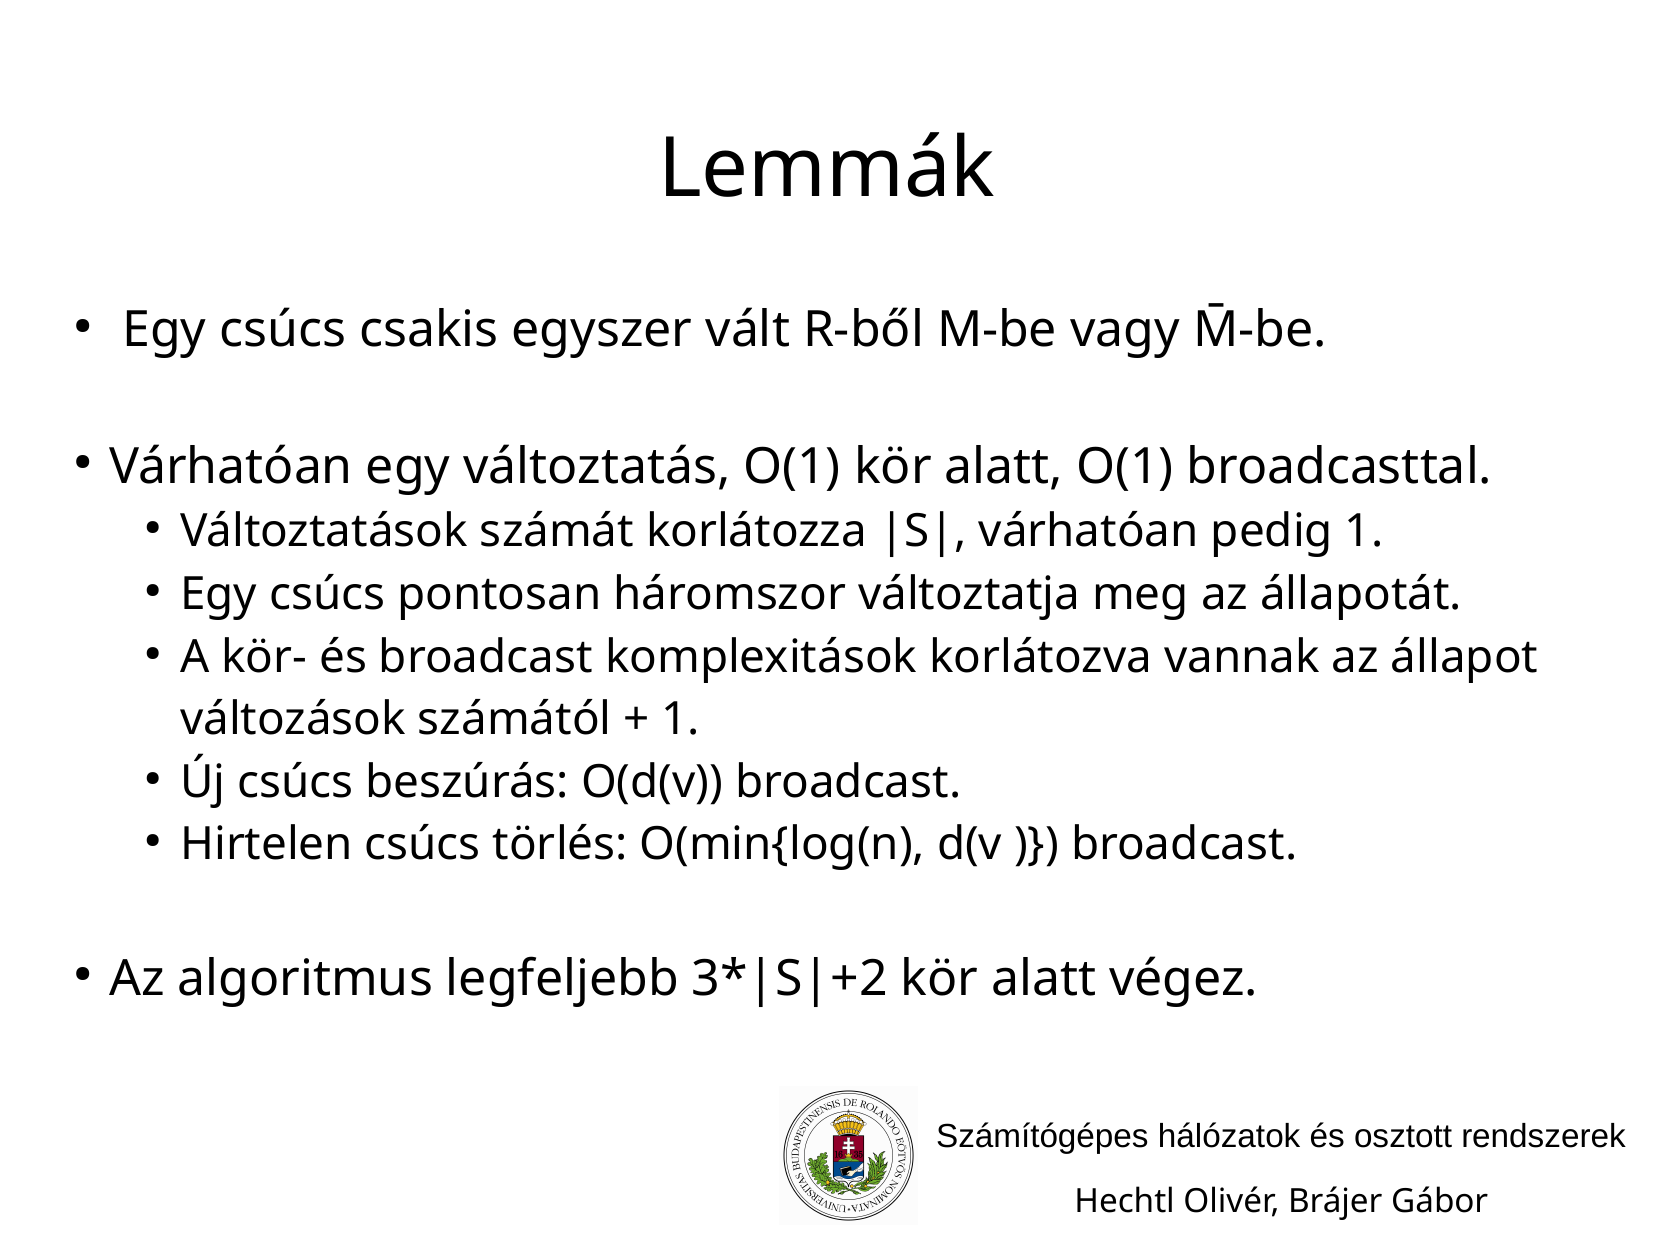

# Lemmák
 Egy csúcs csakis egyszer vált R-ből M-be vagy M̄-be.
Várhatóan egy változtatás, O(1) kör alatt, O(1) broadcasttal.
Változtatások számát korlátozza |S|, várhatóan pedig 1.
Egy csúcs pontosan háromszor változtatja meg az állapotát.
A kör- és broadcast komplexitások korlátozva vannak az állapot változások számától + 1.
Új csúcs beszúrás: O(d(v)) broadcast.
Hirtelen csúcs törlés: O(min{log(n), d(v )}) broadcast.
Az algoritmus legfeljebb 3*|S|+2 kör alatt végez.
Számítógépes hálózatok és osztott rendszerek
Hechtl Olivér, Brájer Gábor